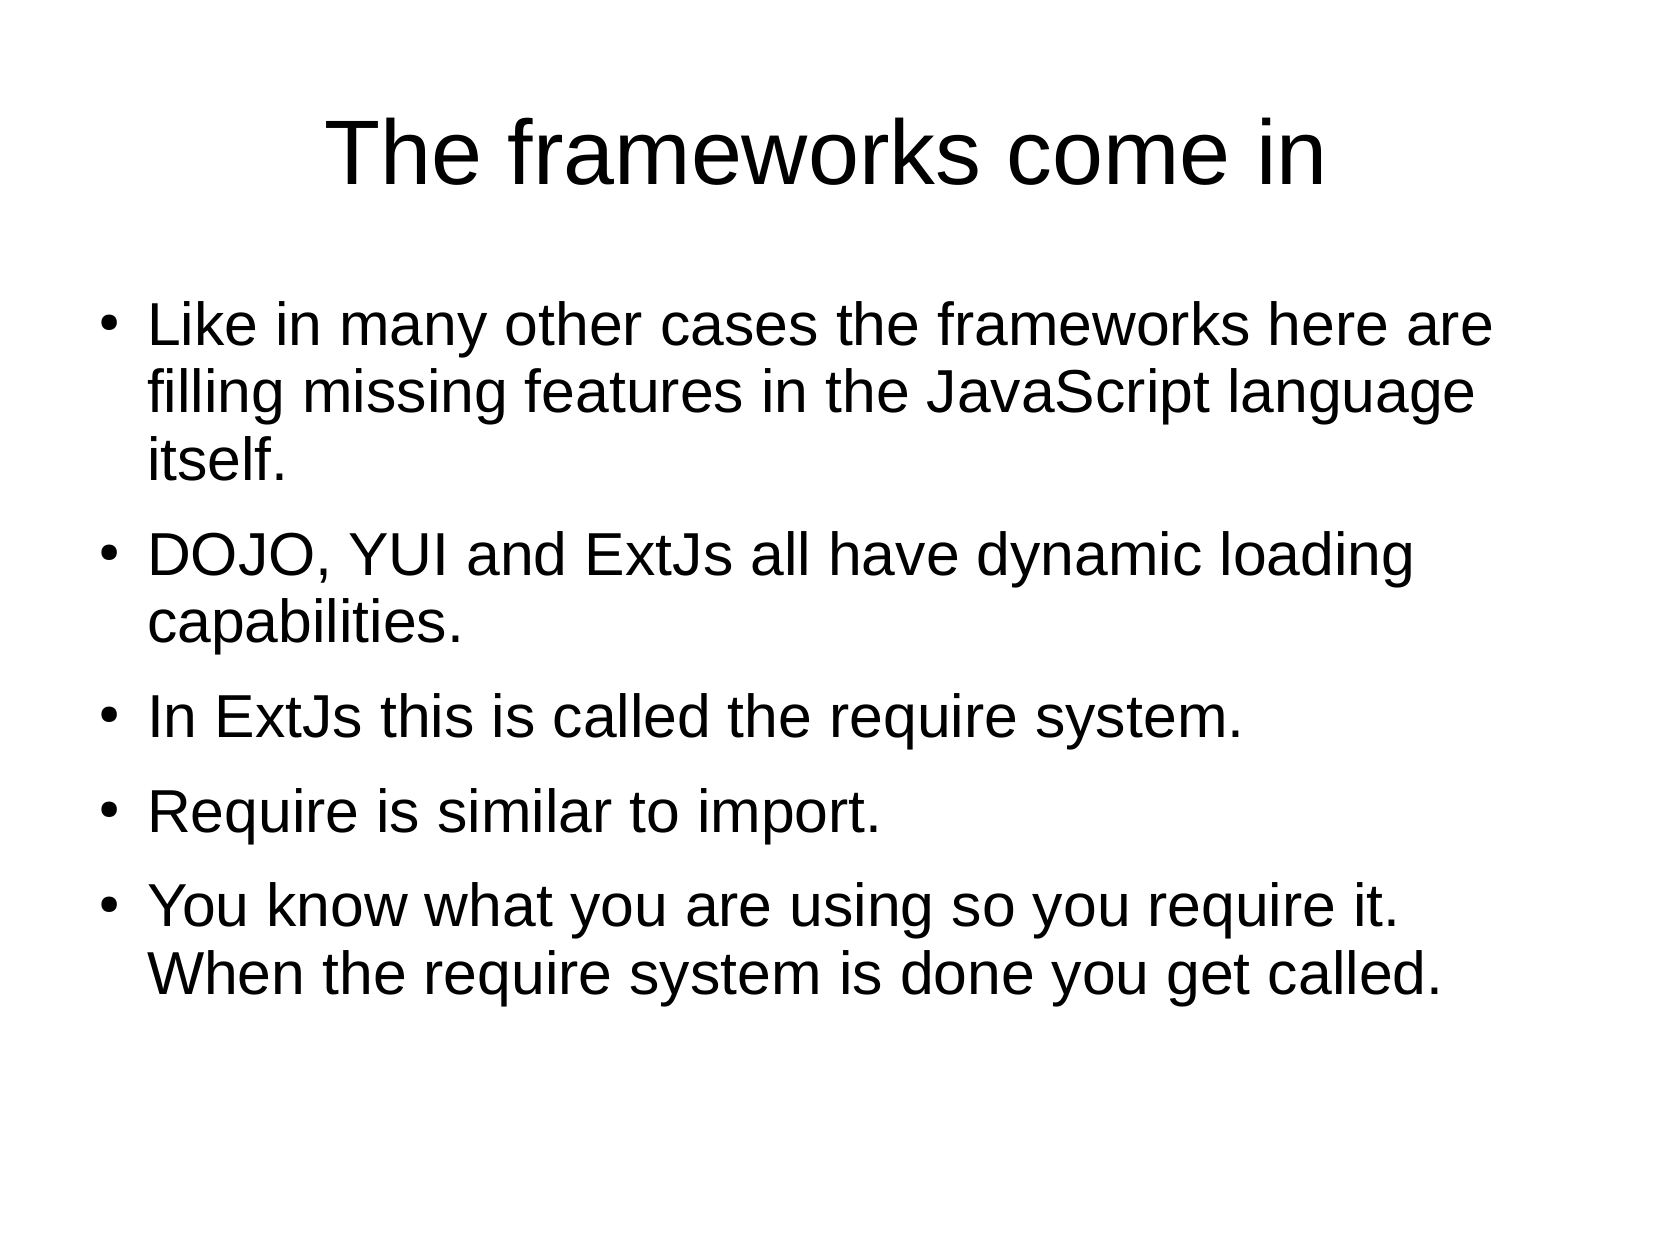

# The frameworks come in
Like in many other cases the frameworks here are filling missing features in the JavaScript language itself.
DOJO, YUI and ExtJs all have dynamic loading capabilities.
In ExtJs this is called the require system.
Require is similar to import.
You know what you are using so you require it. When the require system is done you get called.